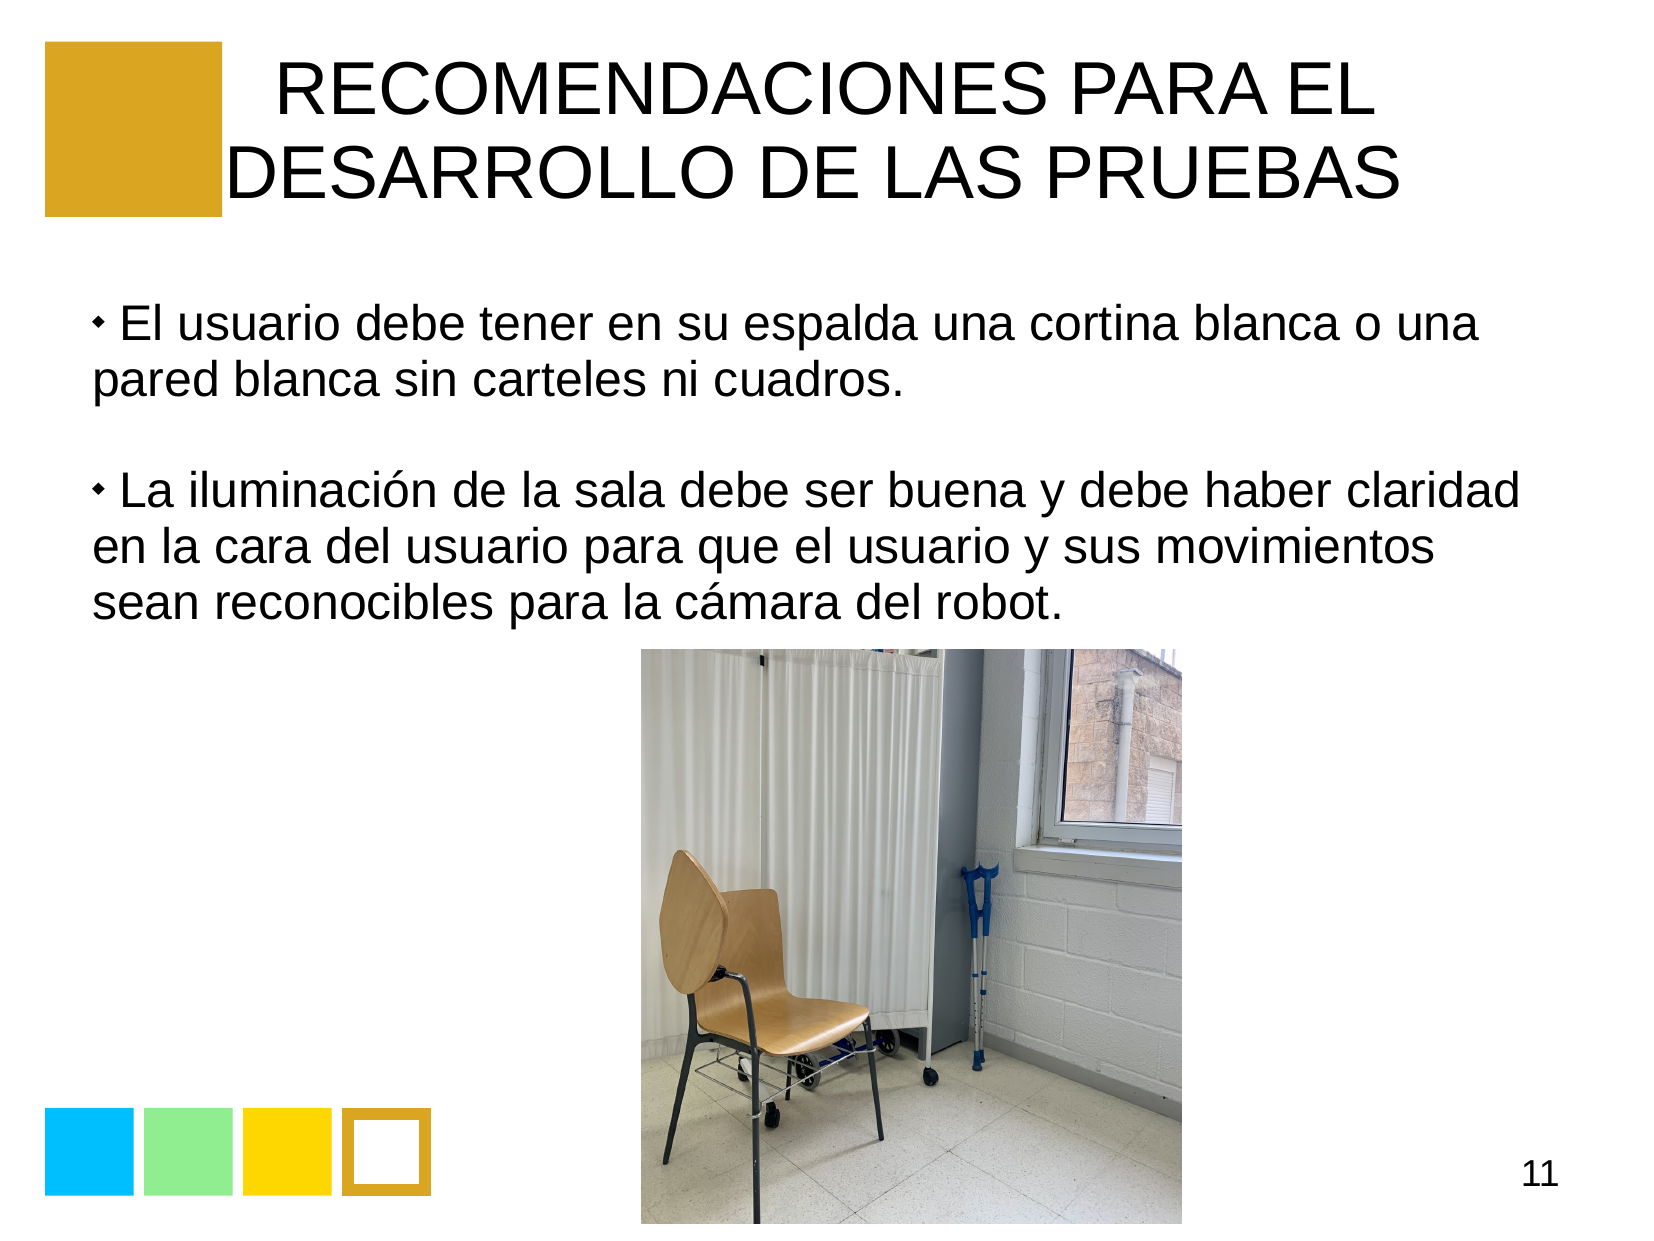

# RECOMENDACIONES PARA EL DESARROLLO DE LAS PRUEBAS
 El usuario debe tener en su espalda una cortina blanca o una pared blanca sin carteles ni cuadros.
 La iluminación de la sala debe ser buena y debe haber claridad en la cara del usuario para que el usuario y sus movimientos sean reconocibles para la cámara del robot.